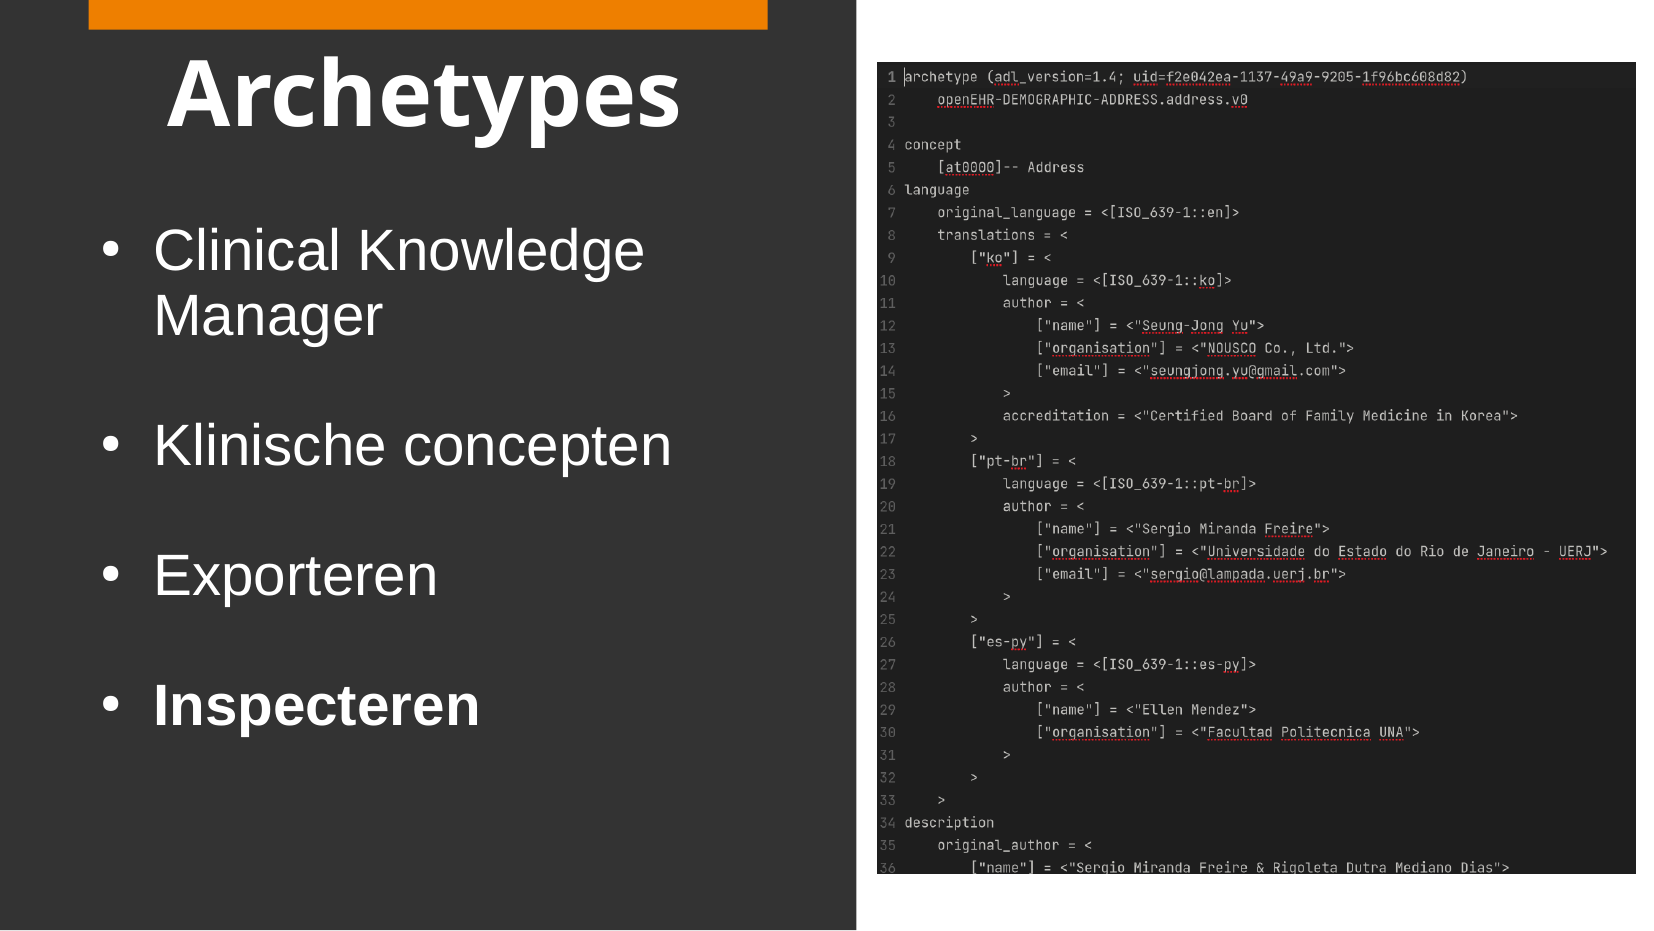

Archetypes
#
Clinical Knowledge Manager
Klinische concepten
Exporteren
Inspecteren